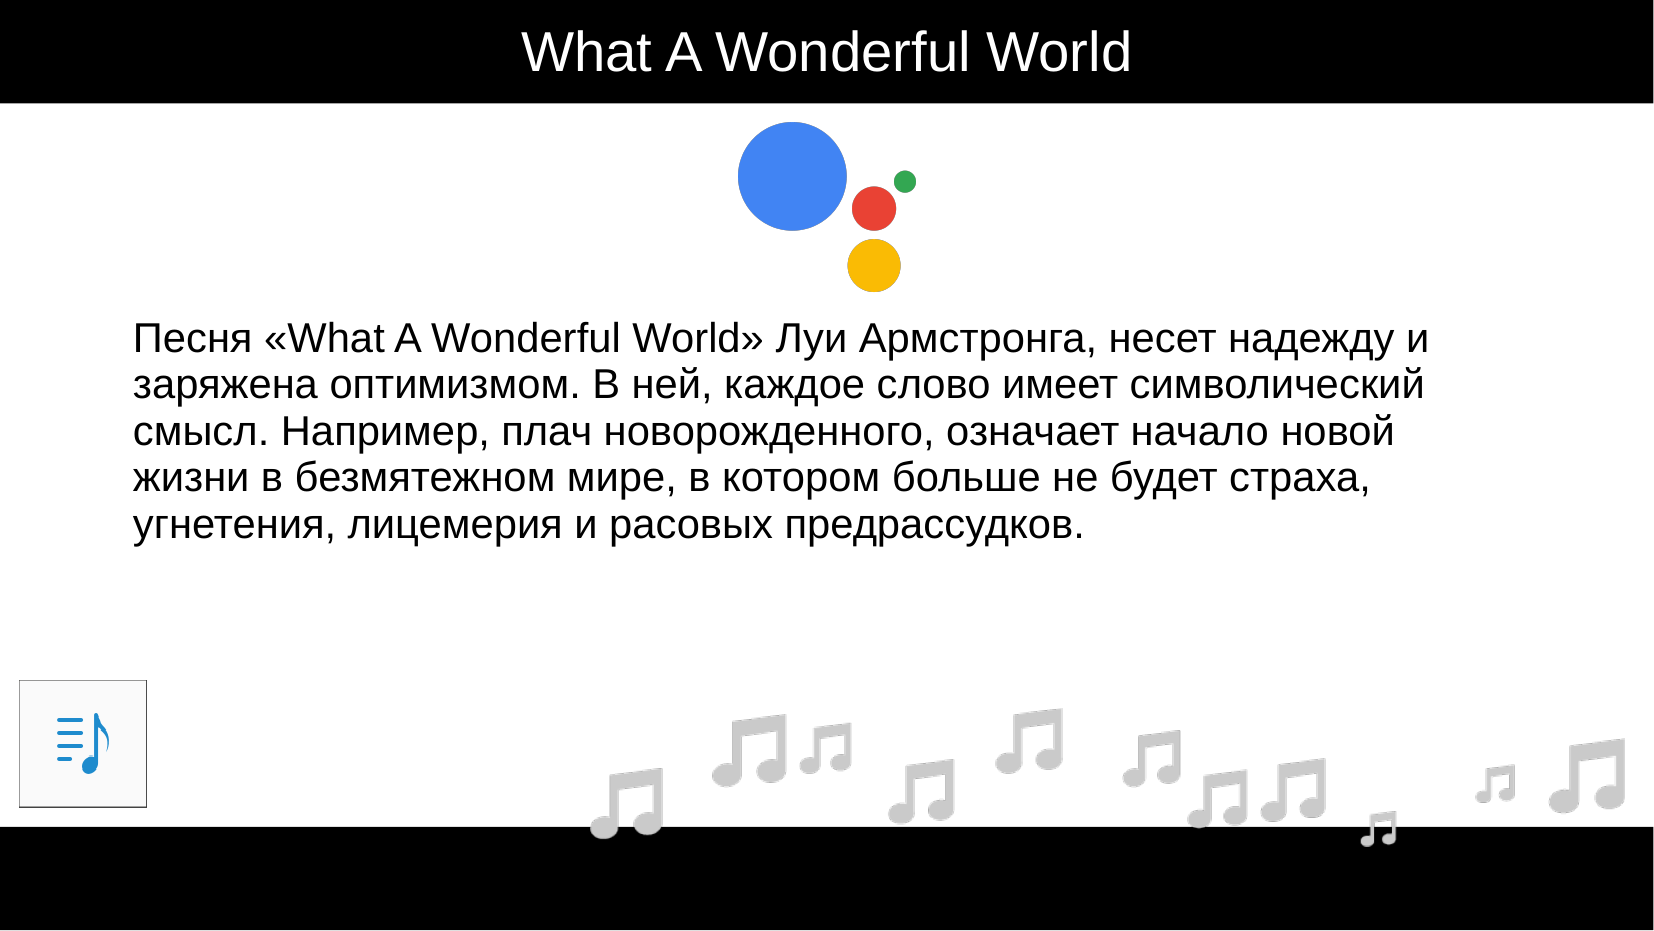

# What A Wonderful World
Песня «What A Wonderful World» Луи Армстронга, несет надежду и заряжена оптимизмом. В ней, каждое слово имеет символический смысл. Например, плач новорожденного, означает начало новой жизни в безмятежном мире, в котором больше не будет страха, угнетения, лицемерия и расовых предрассудков.